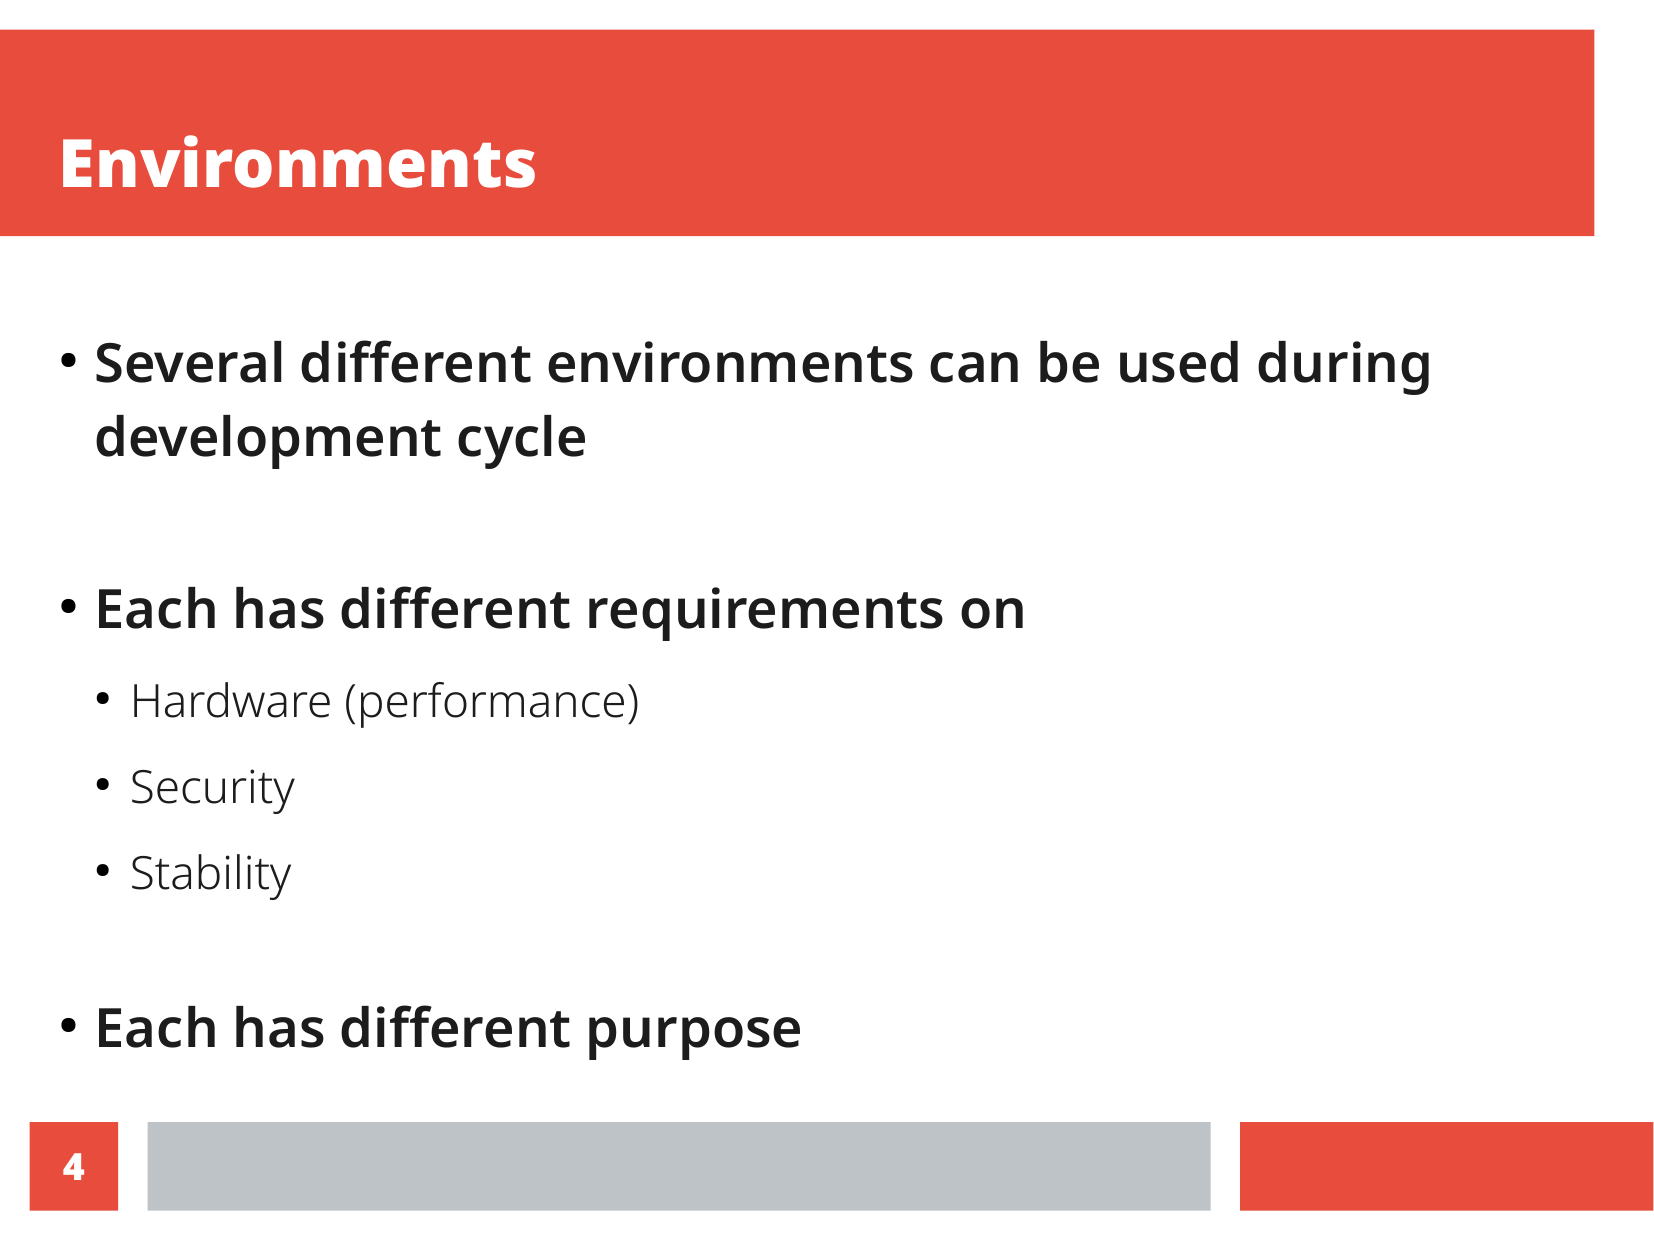

# Environments
Several different environments can be used during development cycle
Each has different requirements on
Hardware (performance)
Security
Stability
Each has different purpose
4